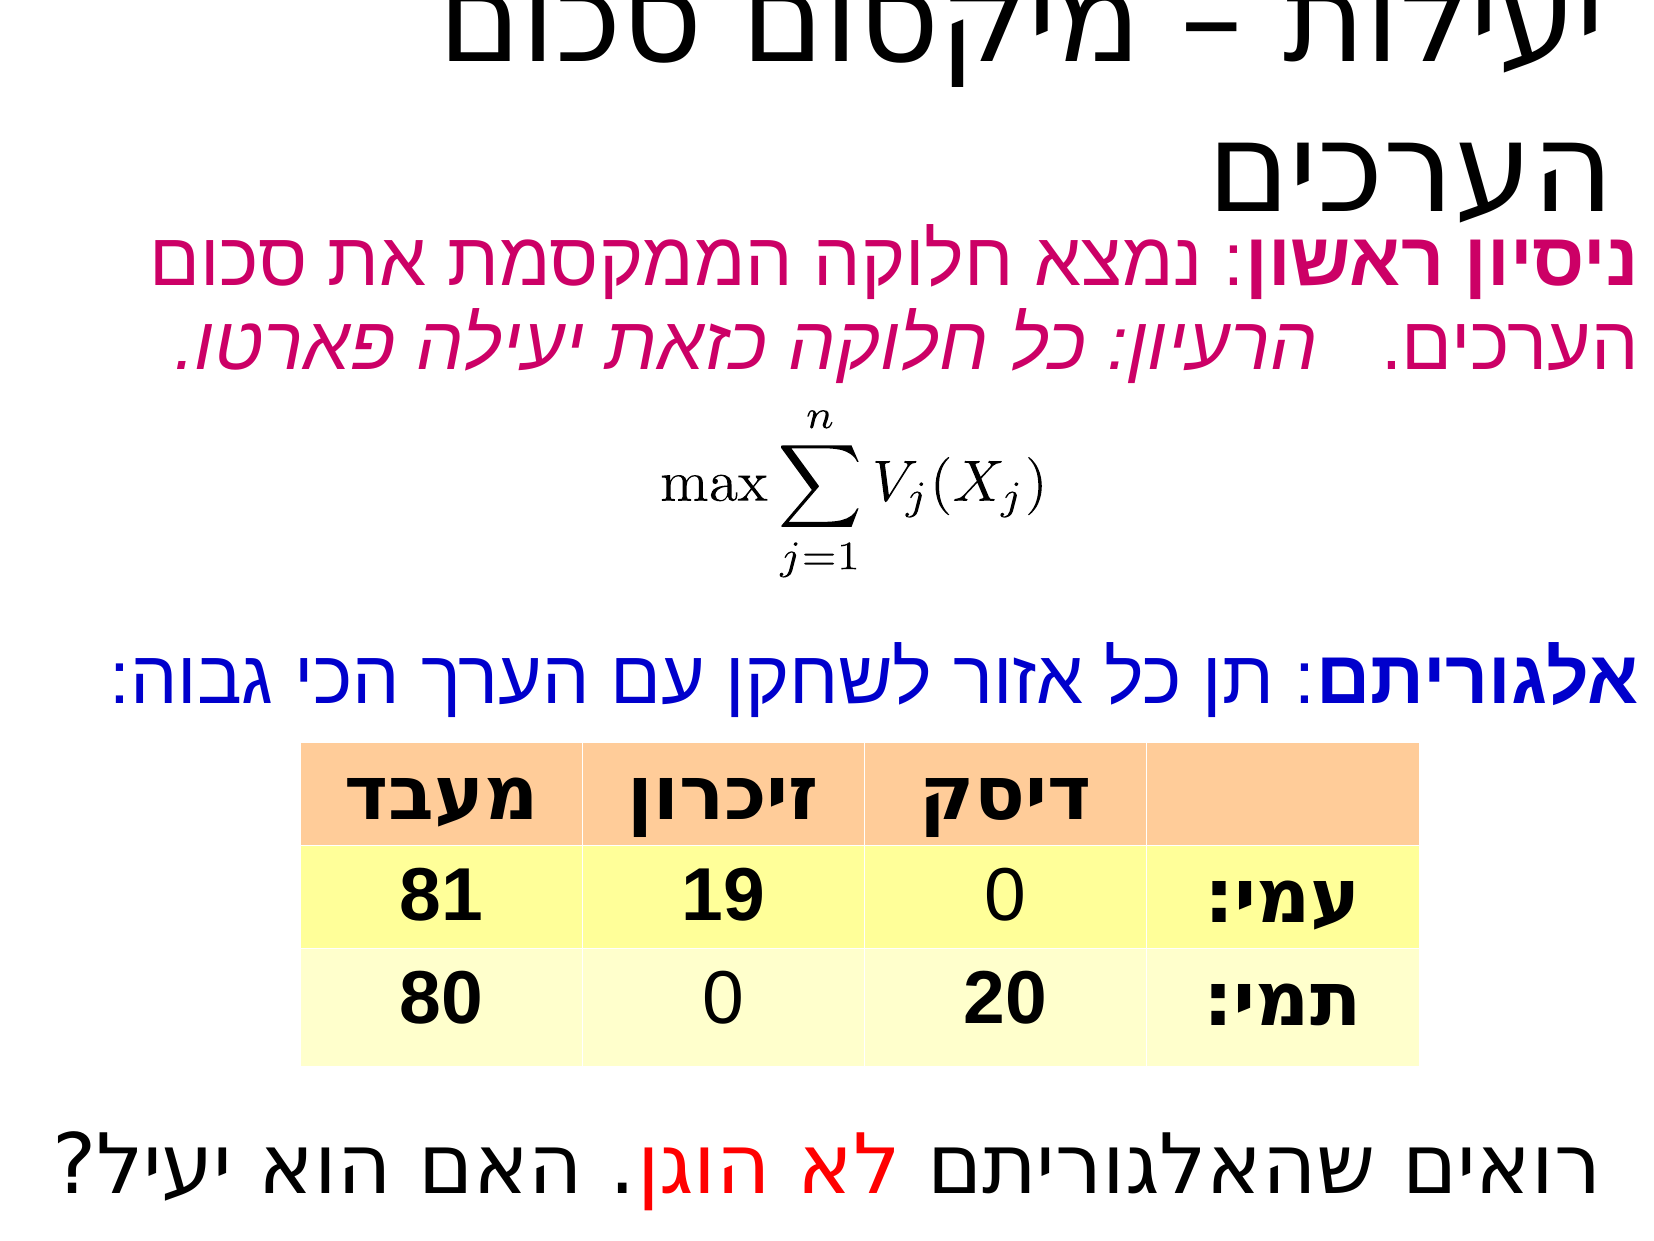

# יעילות – מיקסום סכום הערכים
ניסיון ראשון: נמצא חלוקה הממקסמת את סכום הערכים. הרעיון: כל חלוקה כזאת יעילה פארטו.
אלגוריתם: תן כל אזור לשחקן עם הערך הכי גבוה:
| מעבד | זיכרון | דיסק | |
| --- | --- | --- | --- |
| 81 | 19 | 0 | עמי: |
| 80 | 0 | 20 | תמי: |
רואים שהאלגוריתם לא הוגן. האם הוא יעיל?